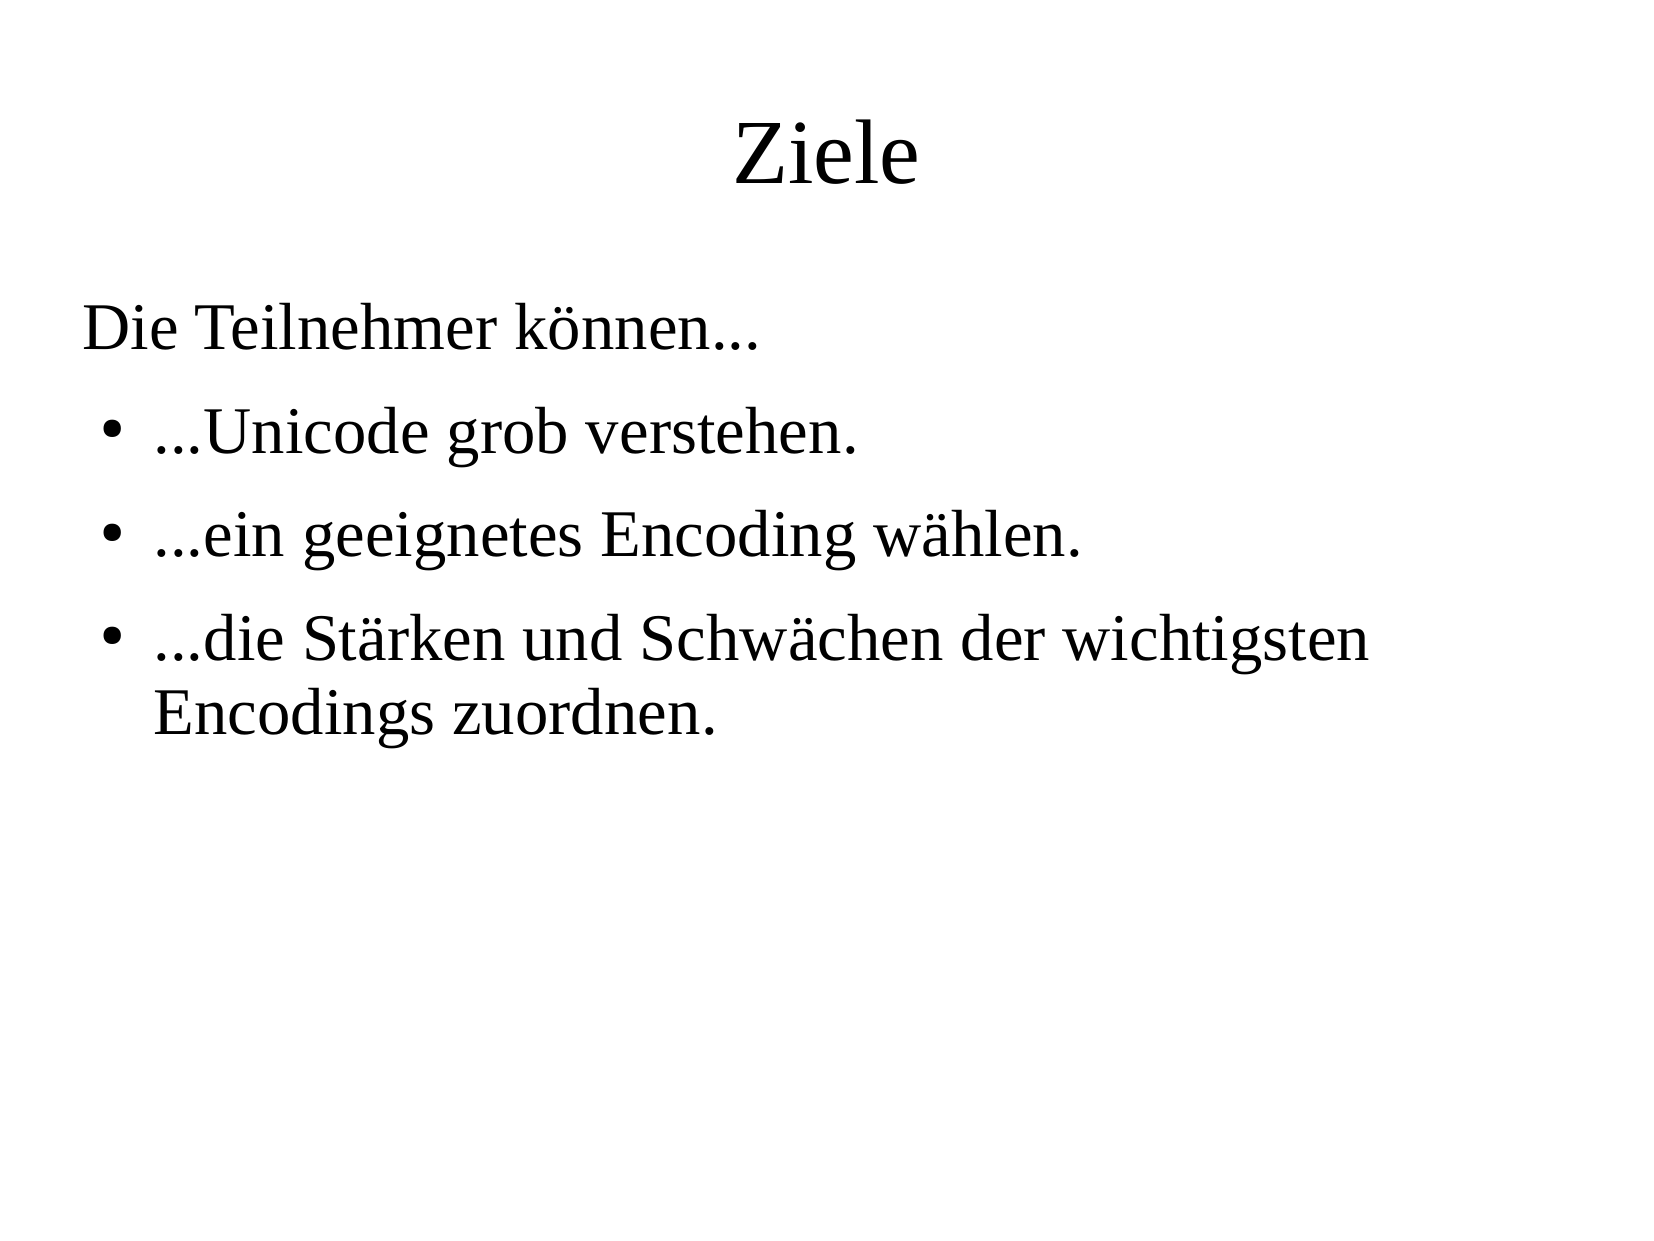

# Ziele
Die Teilnehmer können...
...Unicode grob verstehen.
...ein geeignetes Encoding wählen.
...die Stärken und Schwächen der wichtigsten Encodings zuordnen.